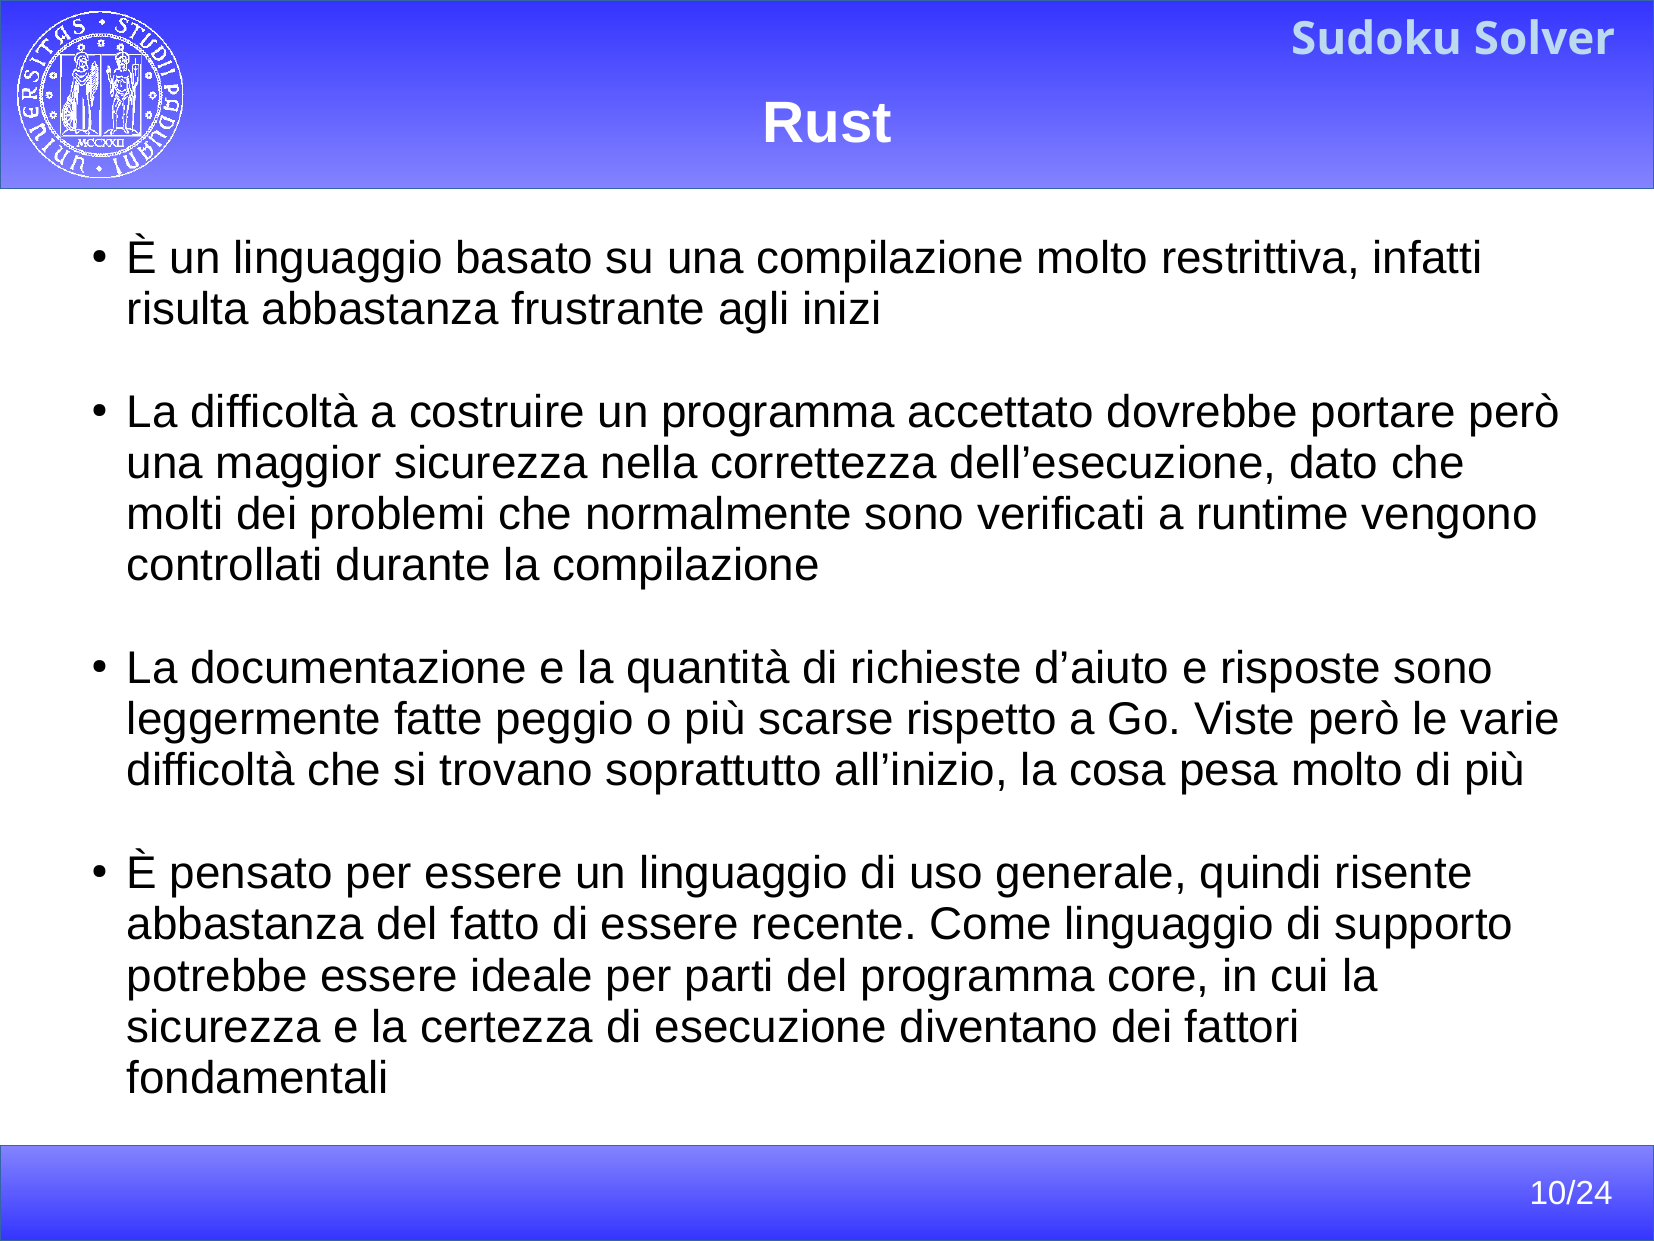

Sudoku Solver
Rust
È un linguaggio basato su una compilazione molto restrittiva, infatti risulta abbastanza frustrante agli inizi
La difficoltà a costruire un programma accettato dovrebbe portare però una maggior sicurezza nella correttezza dell’esecuzione, dato che molti dei problemi che normalmente sono verificati a runtime vengono controllati durante la compilazione
La documentazione e la quantità di richieste d’aiuto e risposte sono leggermente fatte peggio o più scarse rispetto a Go. Viste però le varie difficoltà che si trovano soprattutto all’inizio, la cosa pesa molto di più
È pensato per essere un linguaggio di uso generale, quindi risente abbastanza del fatto di essere recente. Come linguaggio di supporto potrebbe essere ideale per parti del programma core, in cui la sicurezza e la certezza di esecuzione diventano dei fattori fondamentali
10/24